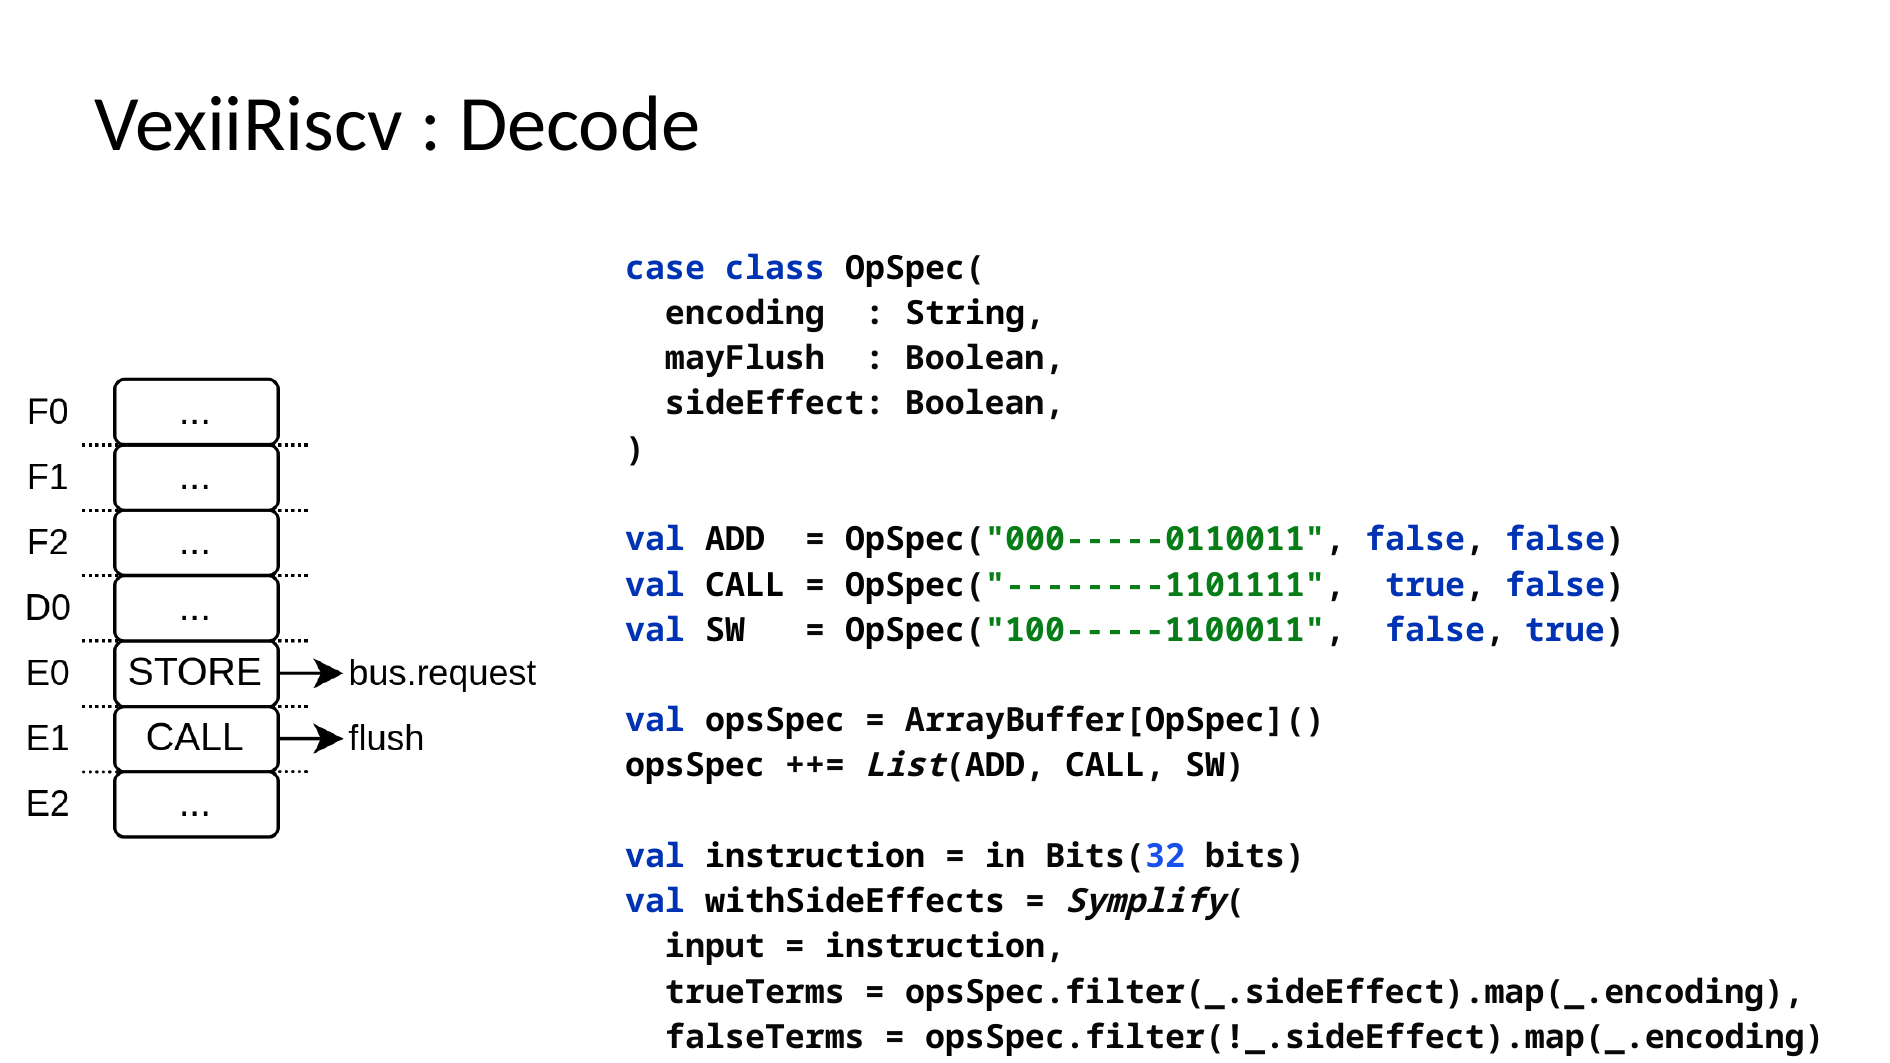

# VexiiRiscv : Decode
case class OpSpec(
 encoding : String,
 mayFlush : Boolean,
 sideEffect: Boolean,
)
val ADD = OpSpec("000-----0110011", false, false)
val CALL = OpSpec("--------1101111", true, false)
val SW = OpSpec("100-----1100011", false, true)
val opsSpec = ArrayBuffer[OpSpec]()
opsSpec ++= List(ADD, CALL, SW)
val instruction = in Bits(32 bits)
val withSideEffects = Symplify(
 input = instruction,
 trueTerms = opsSpec.filter(_.sideEffect).map(_.encoding),
 falseTerms = opsSpec.filter(!_.sideEffect).map(_.encoding)
)